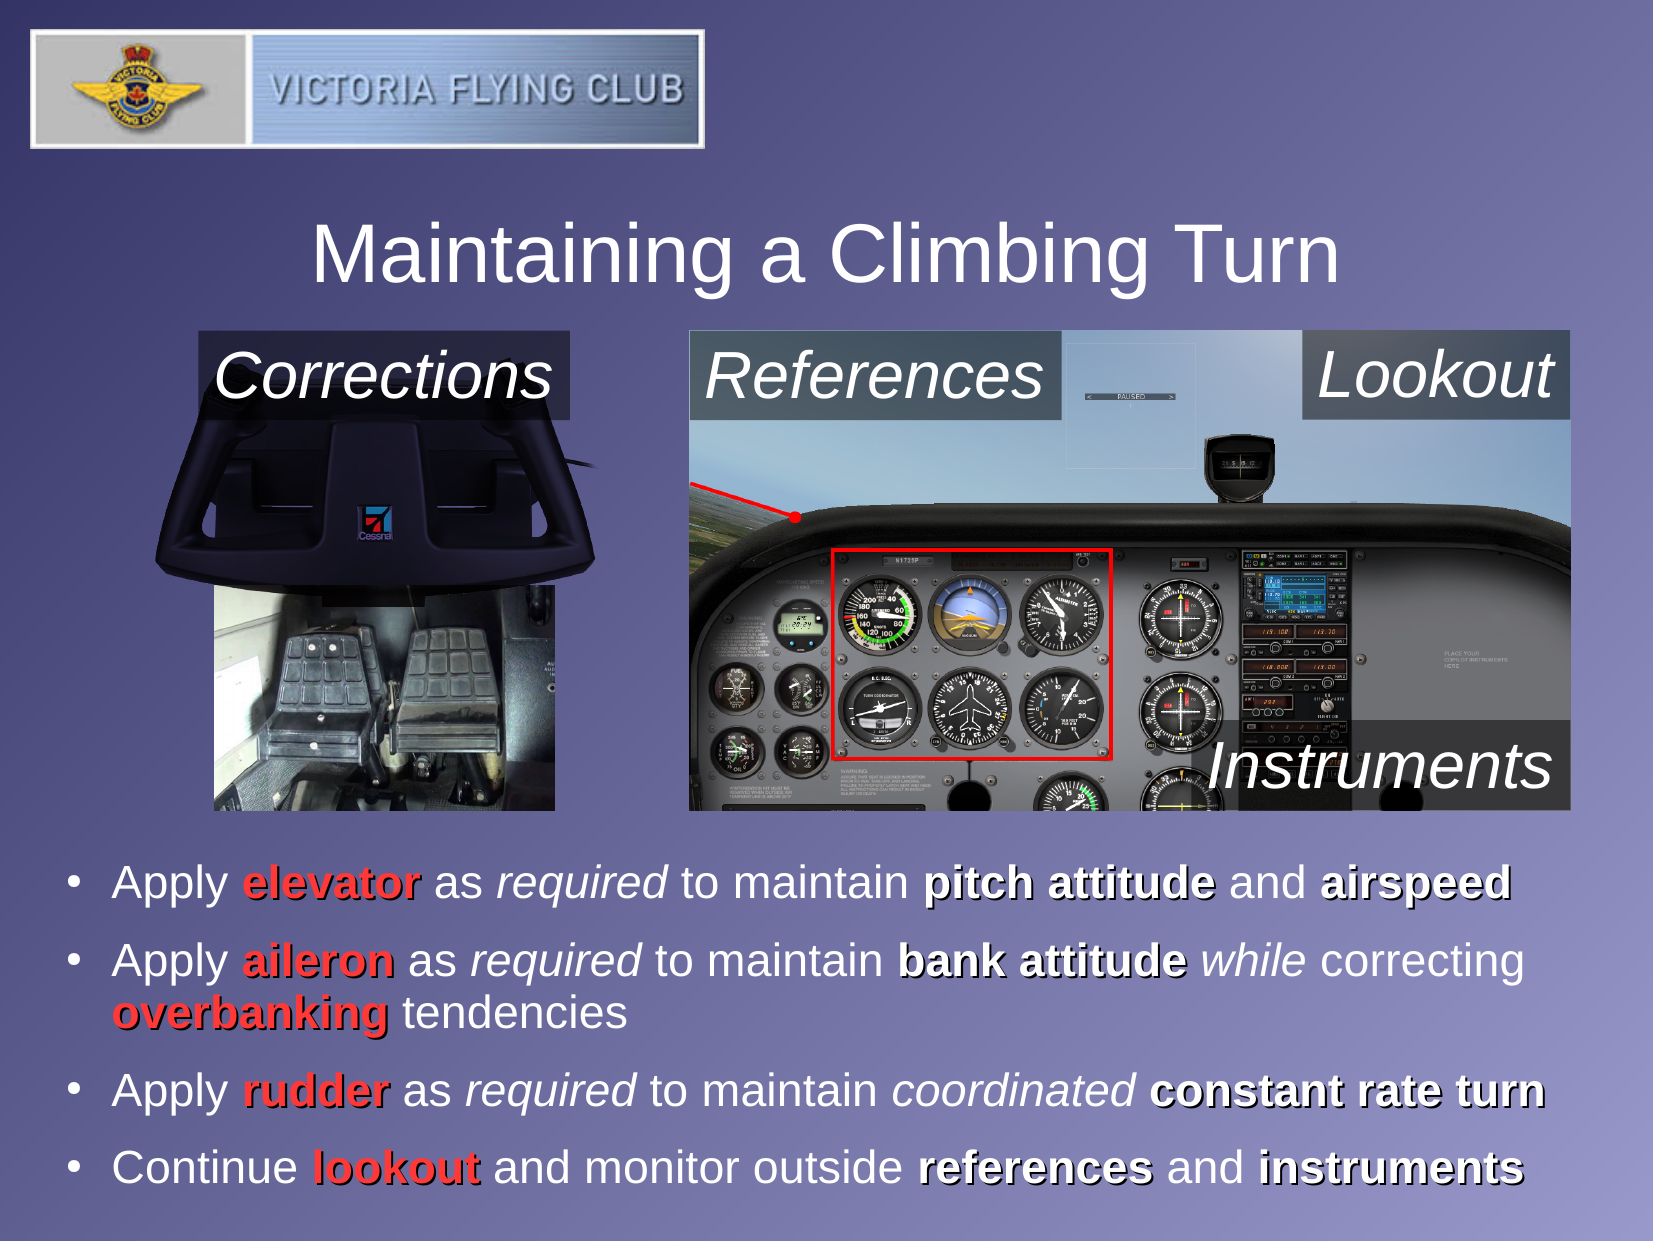

# Maintaining a Climbing Turn
Lookout
Corrections
References
Instruments
Apply elevator as required to maintain pitch attitude and airspeed
Apply aileron as required to maintain bank attitude while correcting overbanking tendencies
Apply rudder as required to maintain coordinated constant rate turn
Continue lookout and monitor outside references and instruments